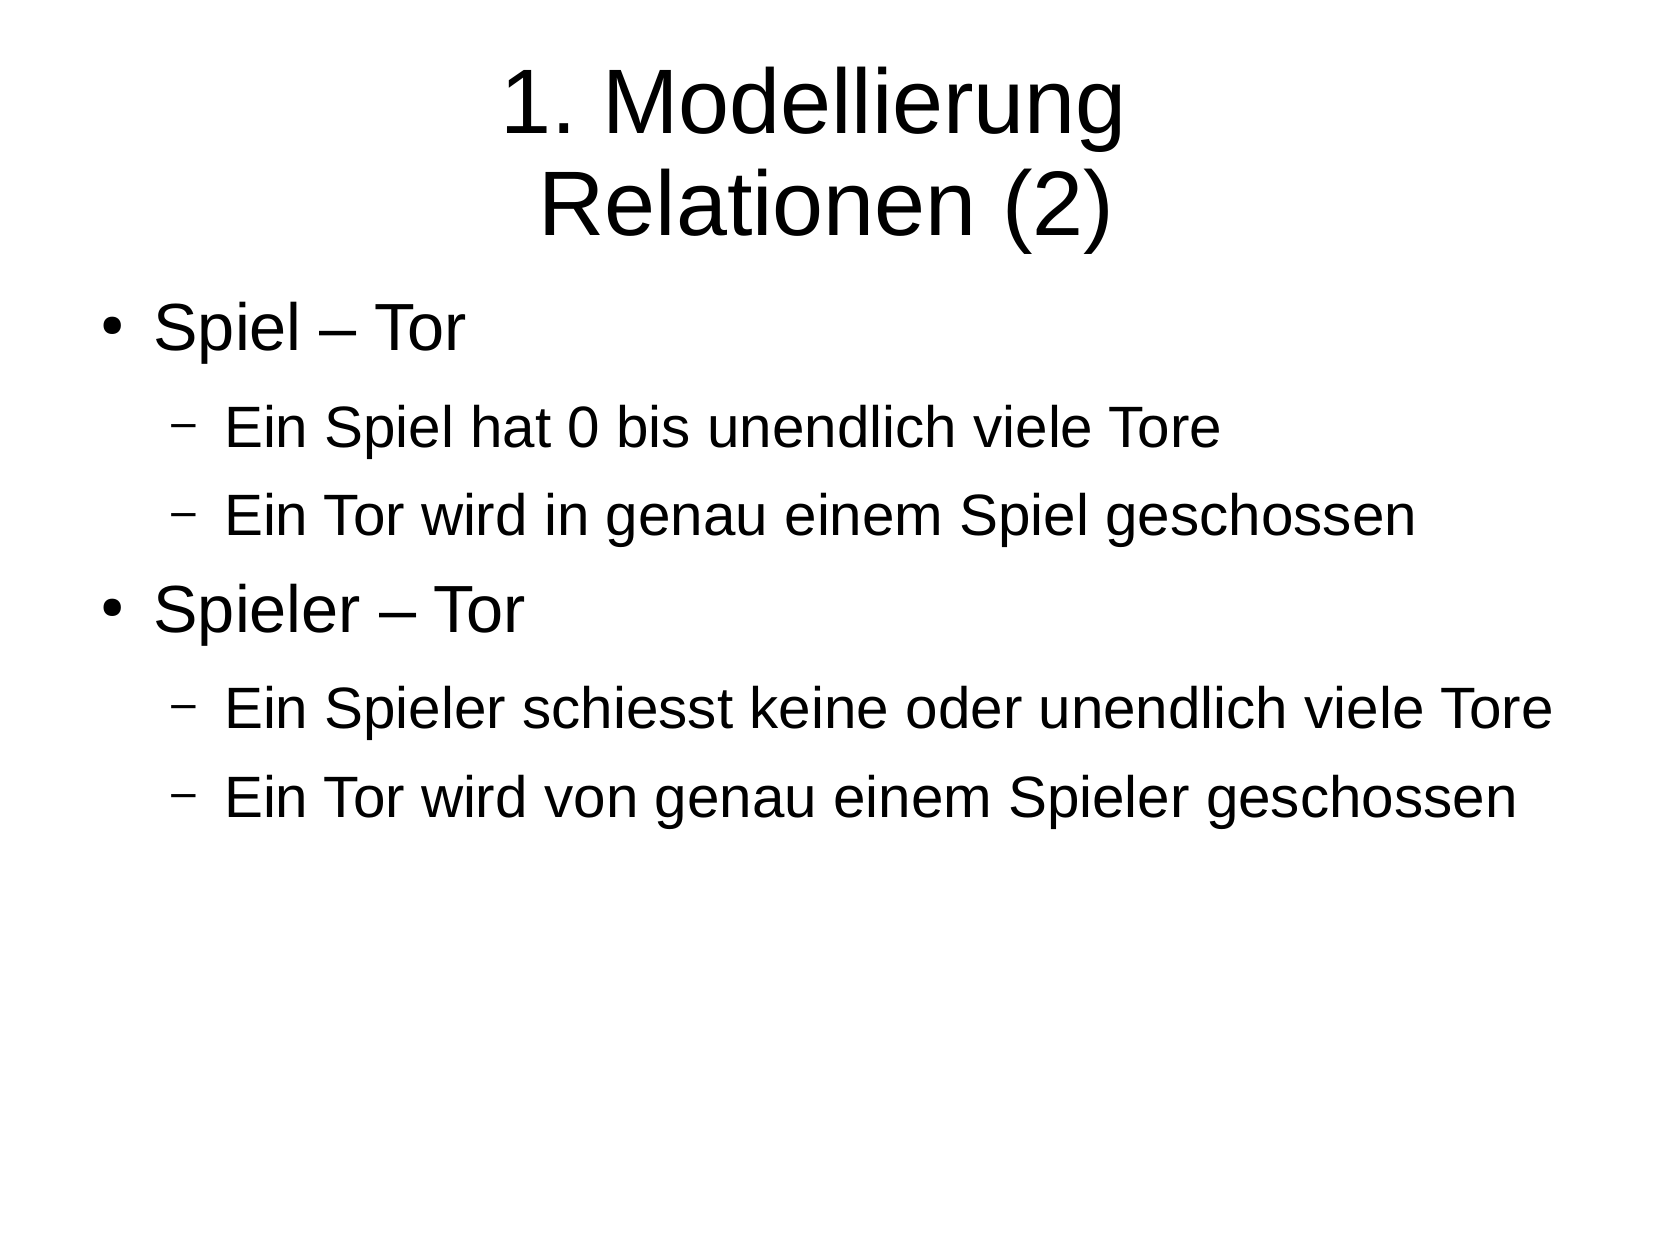

# 1. Modellierung Relationen (2)
Spiel – Tor
Ein Spiel hat 0 bis unendlich viele Tore
Ein Tor wird in genau einem Spiel geschossen
Spieler – Tor
Ein Spieler schiesst keine oder unendlich viele Tore
Ein Tor wird von genau einem Spieler geschossen